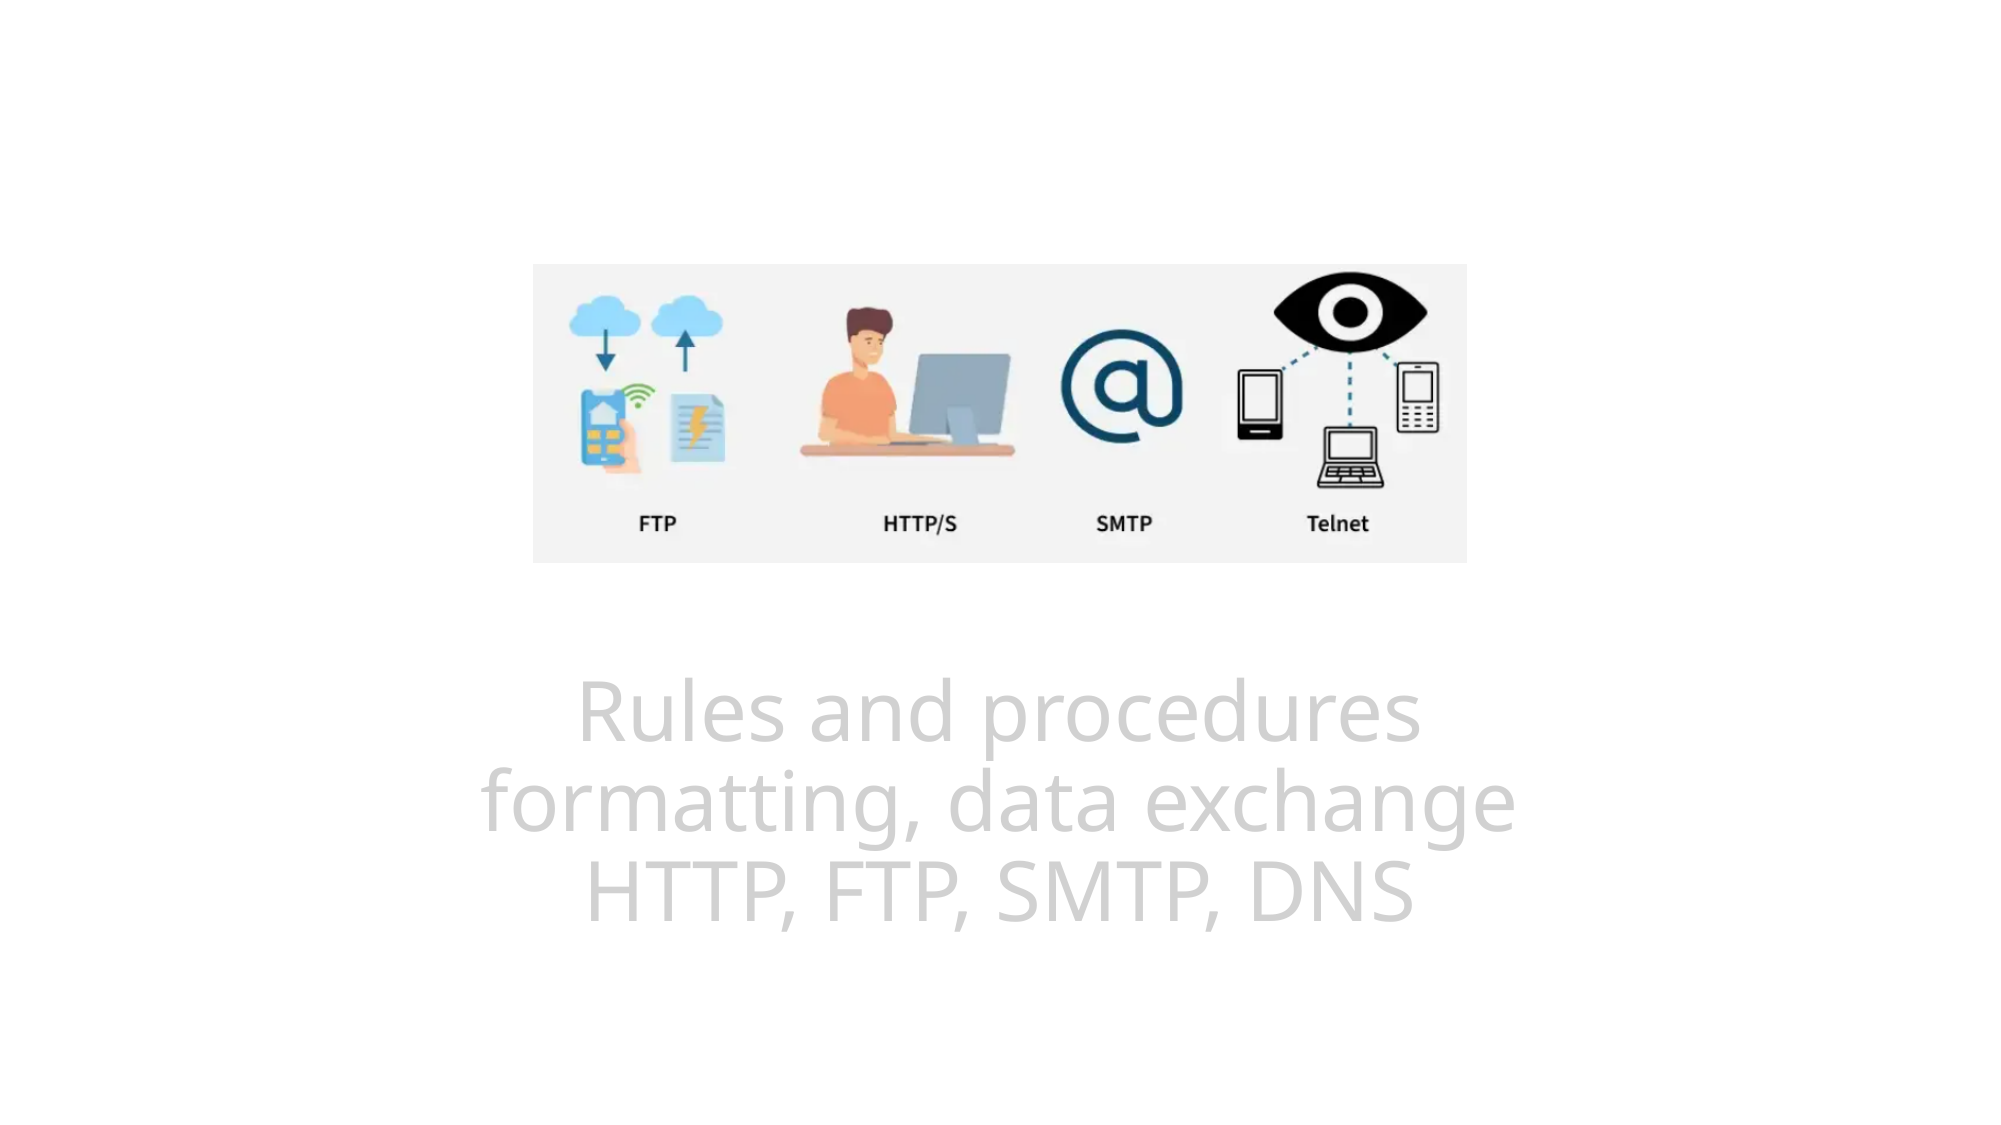

Application Protocals
Rules and procedures
formatting, data exchange
HTTP, FTP, SMTP, DNS